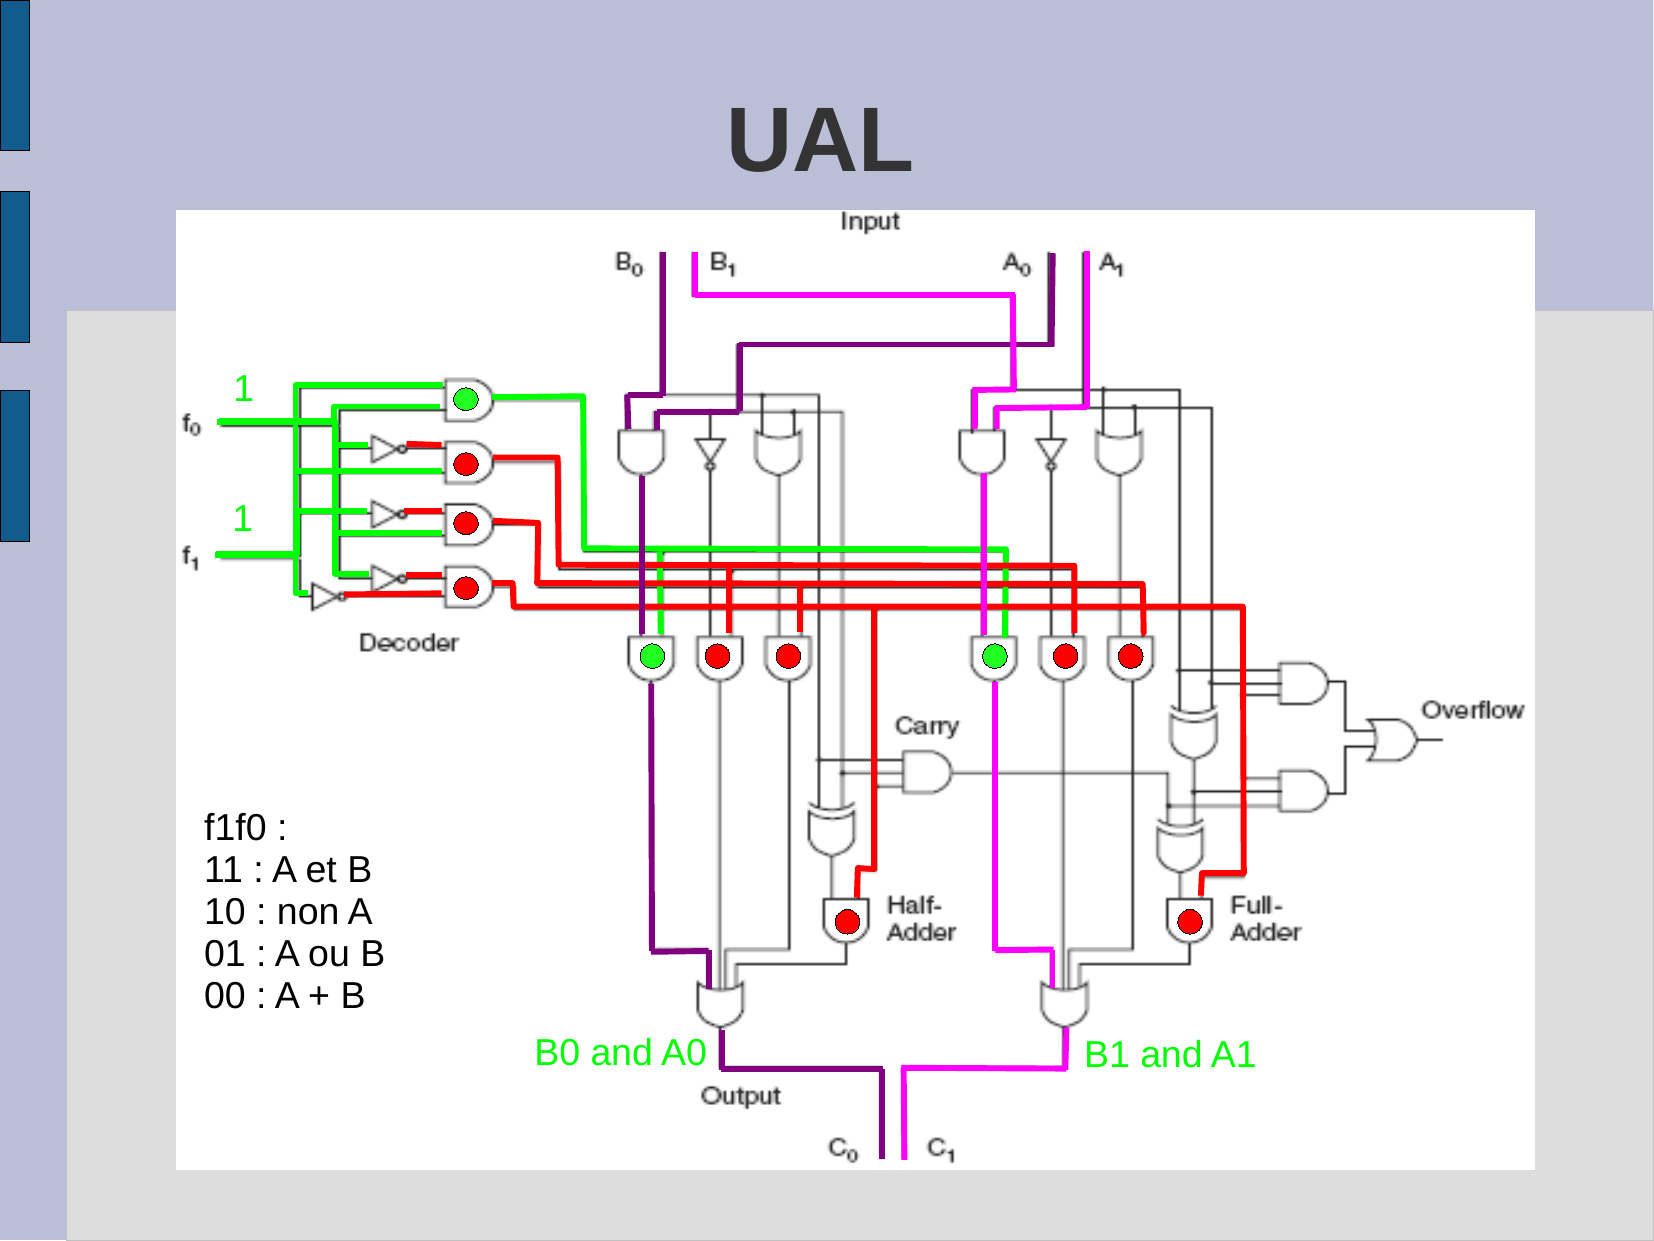

# UAL
1
1
f1f0 :
11 : A et B
10 : non A
01 : A ou B
00 : A + B
B0 and A0
B1 and A1